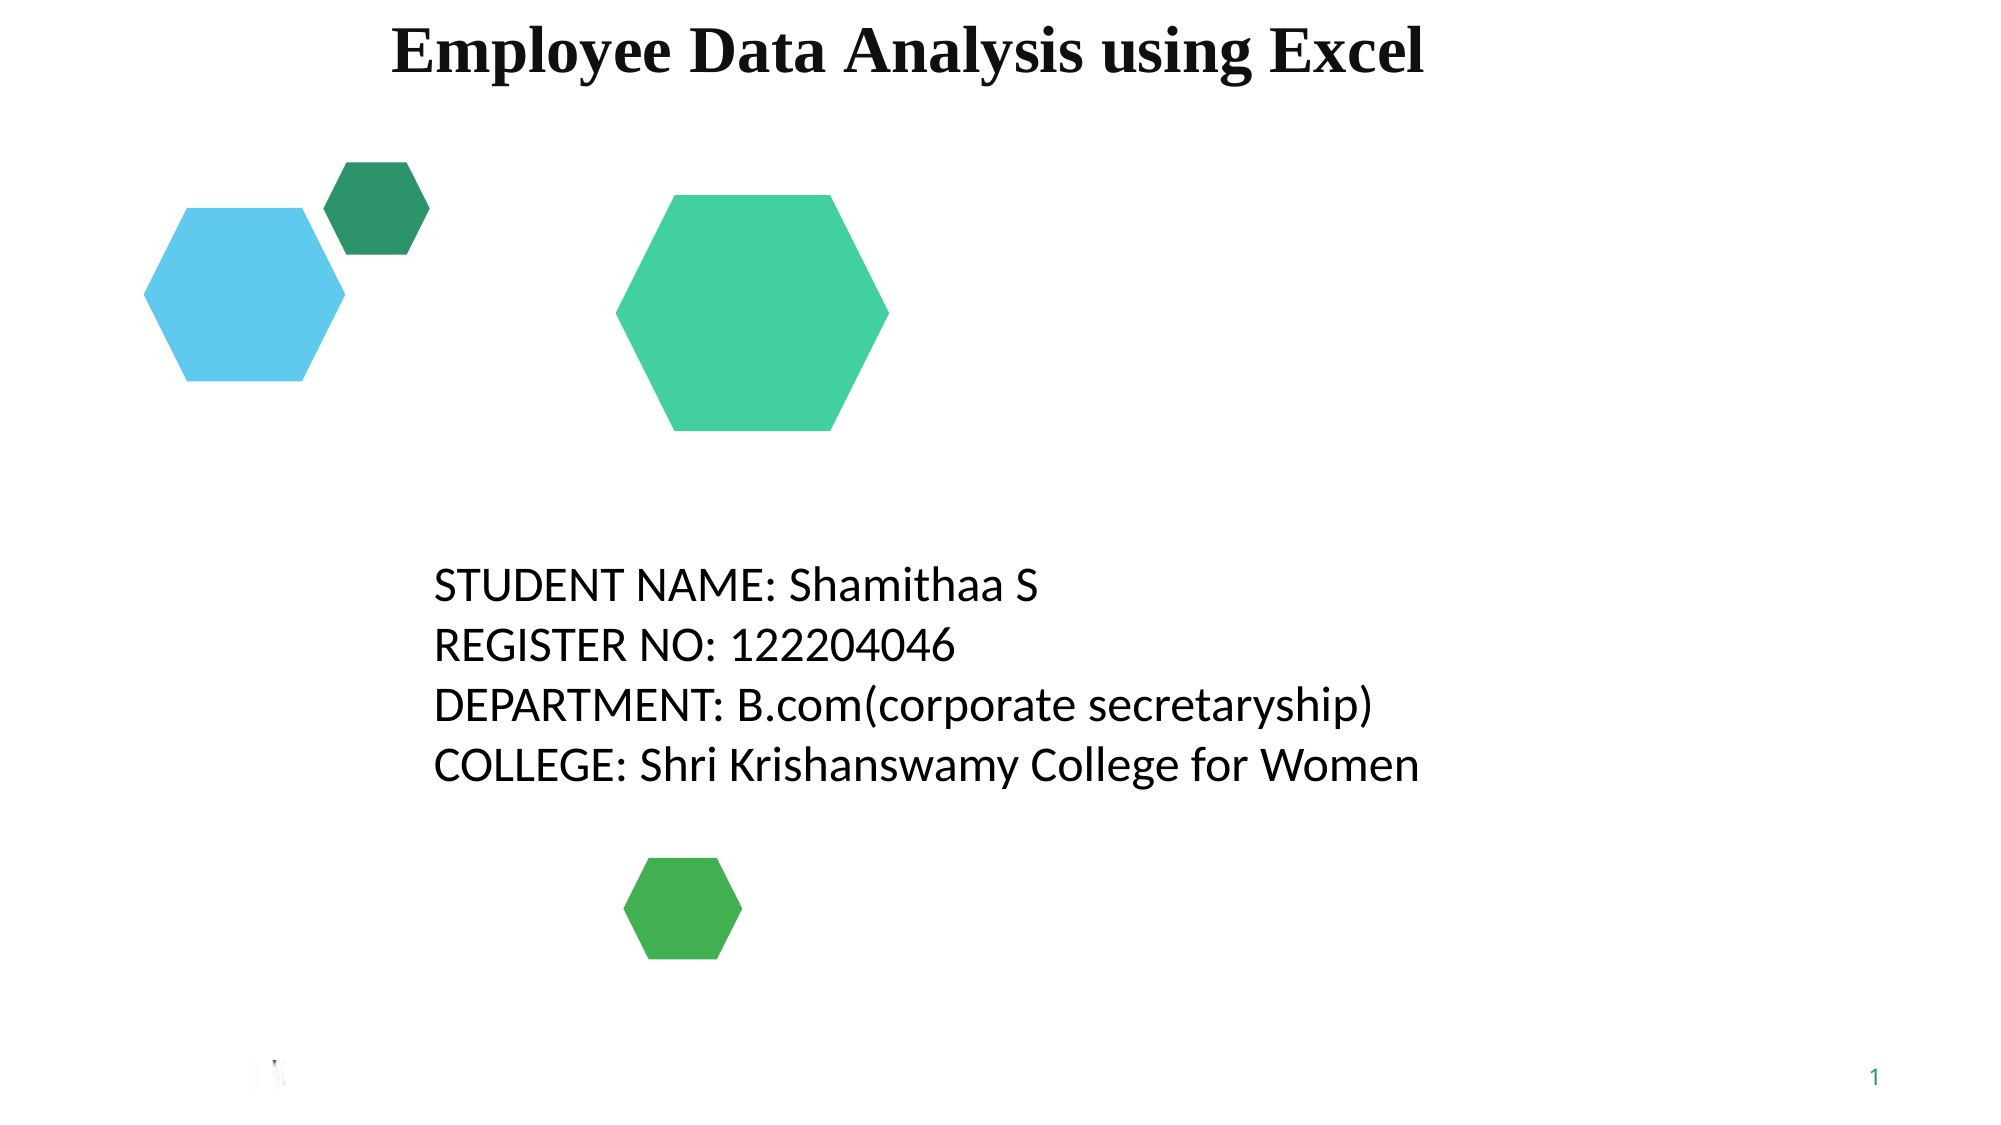

# Employee Data Analysis using Excel
STUDENT NAME: Shamithaa S
REGISTER NO: 122204046
DEPARTMENT: B.com(corporate secretaryship)
COLLEGE: Shri Krishanswamy College for Women